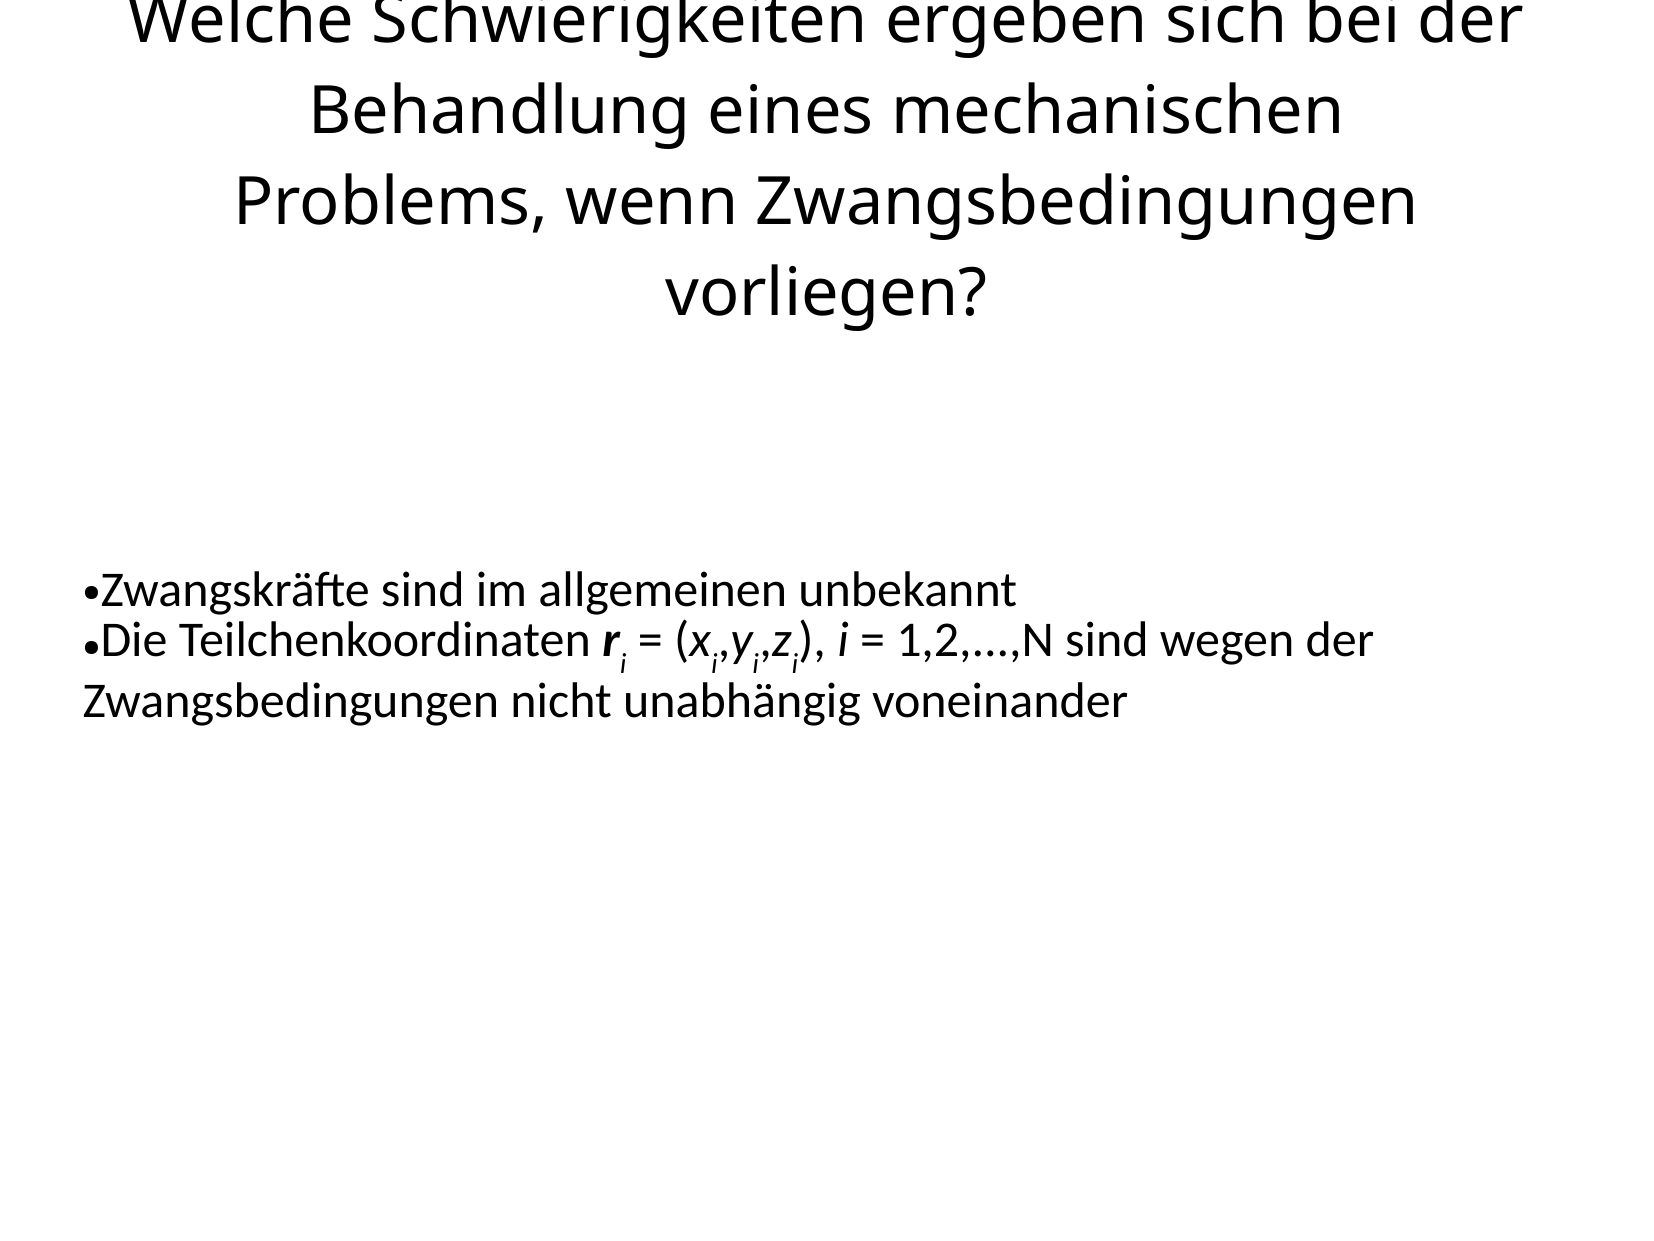

# Welche Schwierigkeiten ergeben sich bei der Behandlung eines mechanischen Problems, wenn Zwangsbedingungen vorliegen?
Zwangskräfte sind im allgemeinen unbekannt
Die Teilchenkoordinaten ri = (xi,yi,zi), i = 1,2,...,N sind wegen der Zwangsbedingungen nicht unabhängig voneinander